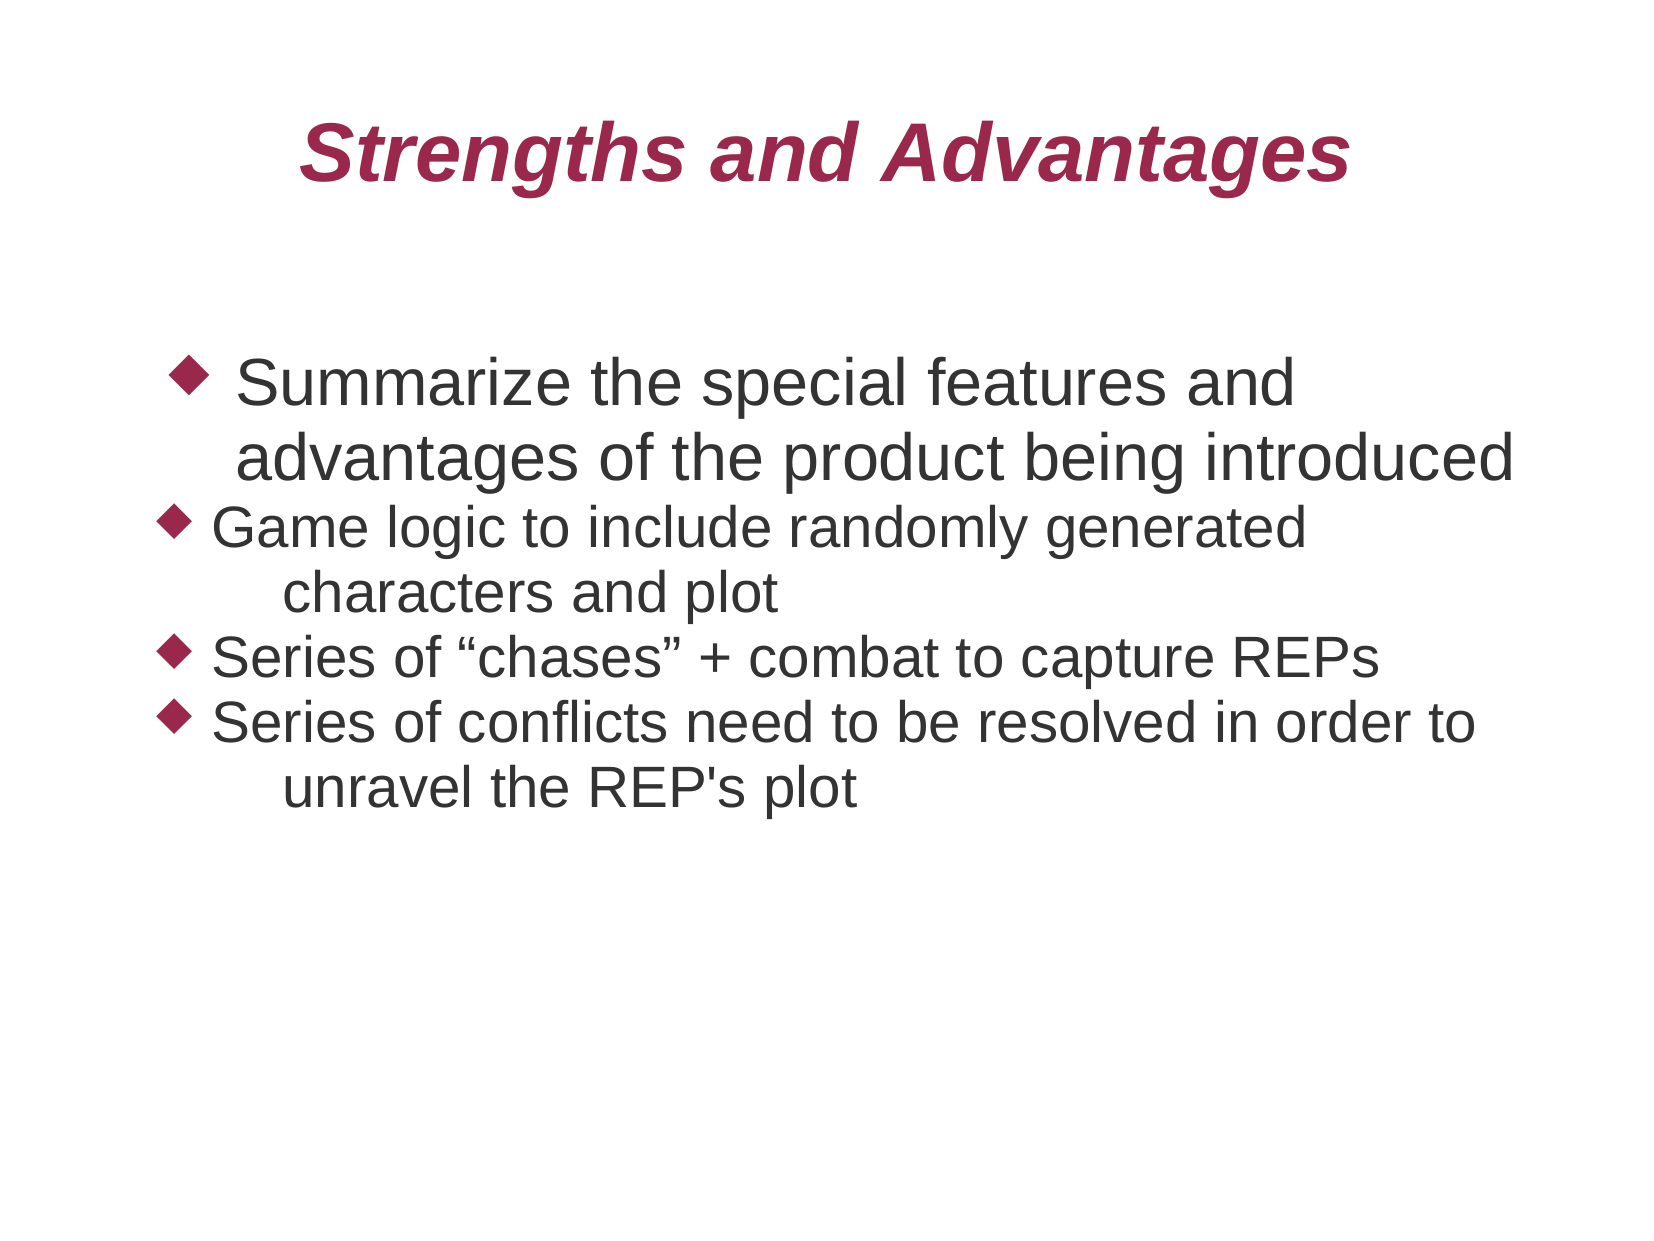

# Strengths and Advantages
Summarize the special features and advantages of the product being introduced
Game logic to include randomly generated characters and plot
Series of “chases” + combat to capture REPs
Series of conflicts need to be resolved in order to unravel the REP's plot